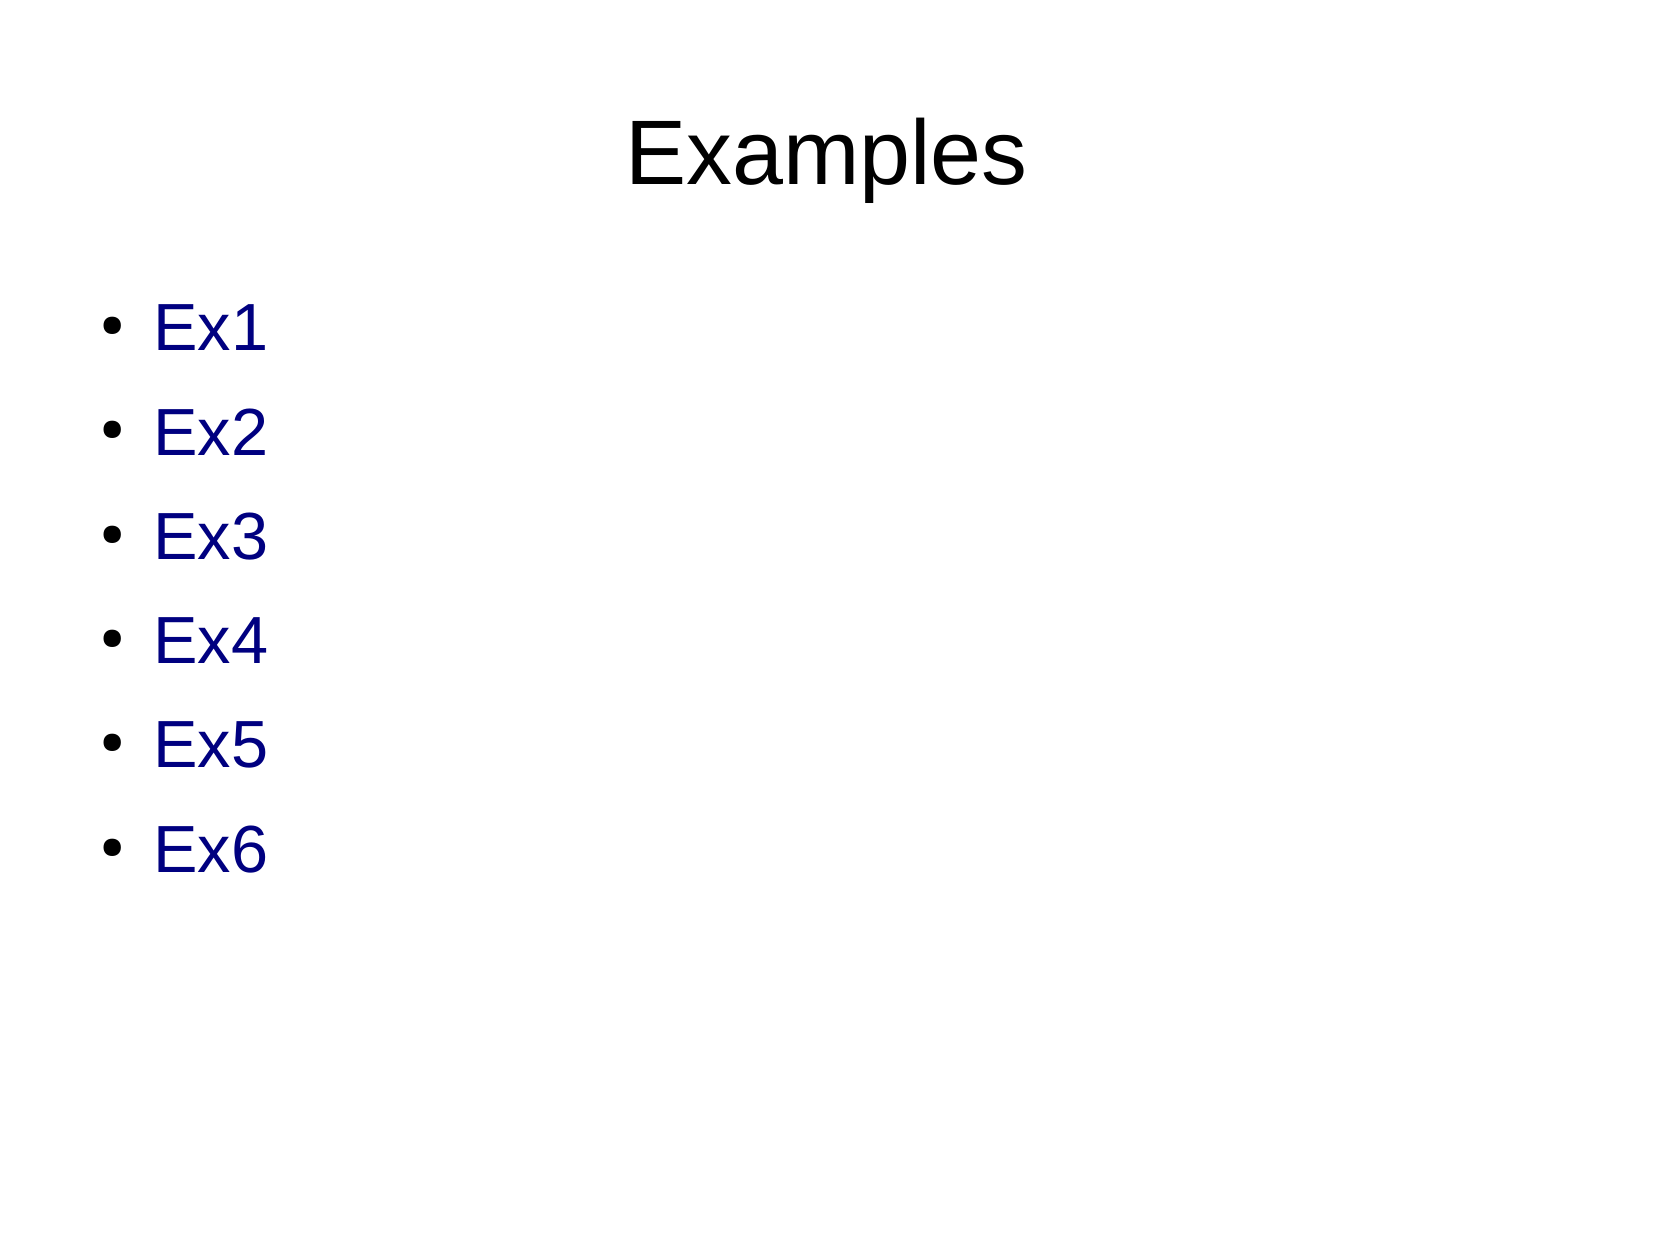

# Examples
Ex1
Ex2
Ex3
Ex4
Ex5
Ex6